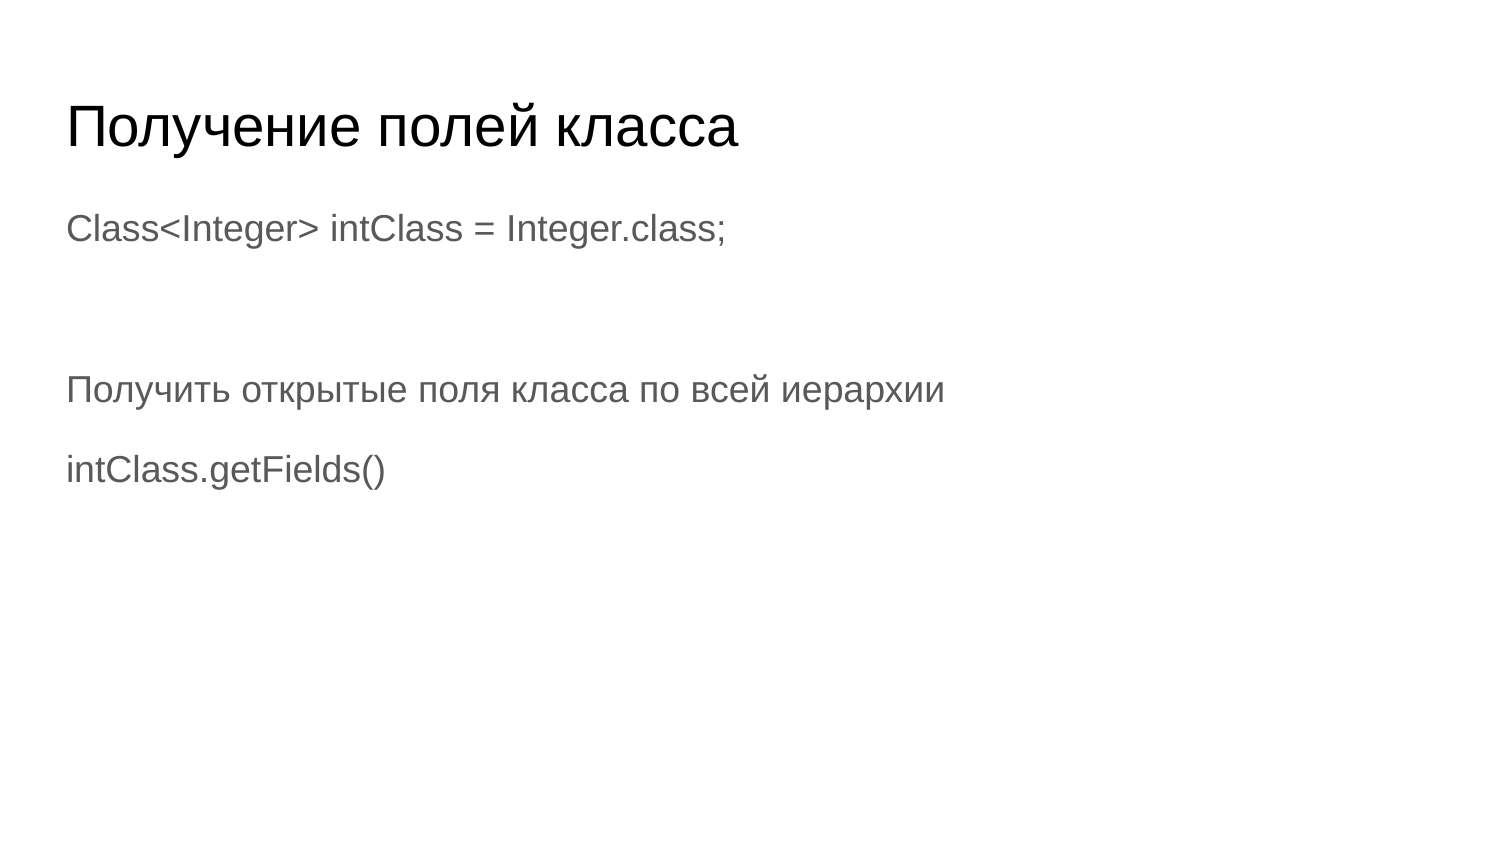

# Получение полей класса
Class<Integer> intClass = Integer.class;
Получить открытые поля класса по всей иерархии
intClass.getFields()